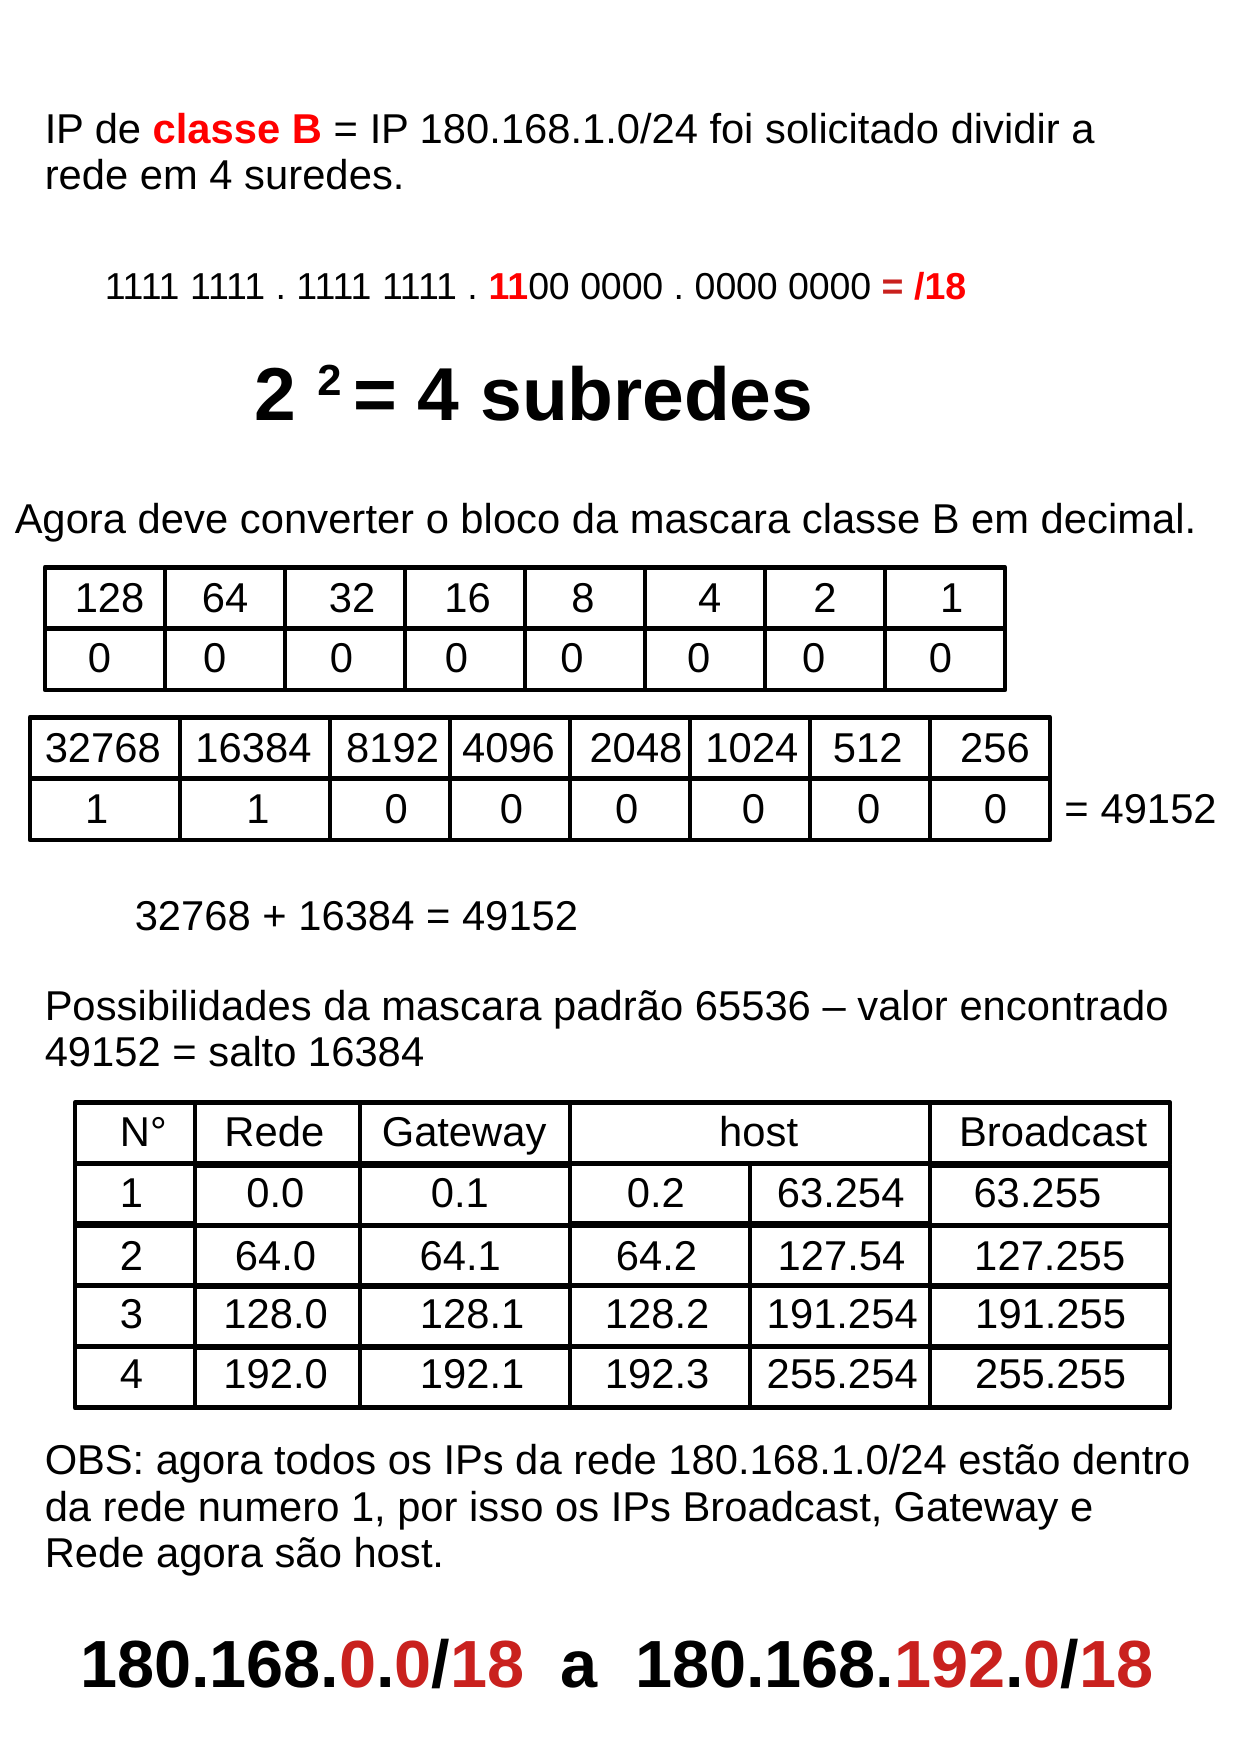

IP de classe B = IP 180.168.1.0/24 foi solicitado dividir a rede em 4 suredes.
1111 1111 . 1111 1111 . 1100 0000 . 0000 0000 = /18
2 2 = 4 subredes
Agora deve converter o bloco da mascara classe B em decimal.
128 64 32 16 8 4 2 1
 0 0 0 0 0 0 0 0
32768 16384 8192 4096 2048 1024 512 256
 1 1 0 0 0 0 0 0 = 49152
32768 + 16384 = 49152
Possibilidades da mascara padrão 65536 – valor encontrado 49152 = salto 16384
N° Rede Gateway host Broadcast
1 0.0 0.1 0.2 63.254 63.255
2 64.0 64.1 64.2 127.54 127.255
3 128.0 128.1 128.2 191.254 191.255
4 192.0 192.1 192.3 255.254 255.255
OBS: agora todos os IPs da rede 180.168.1.0/24 estão dentro da rede numero 1, por isso os IPs Broadcast, Gateway e Rede agora são host.
180.168.0.0/18 a 180.168.192.0/18